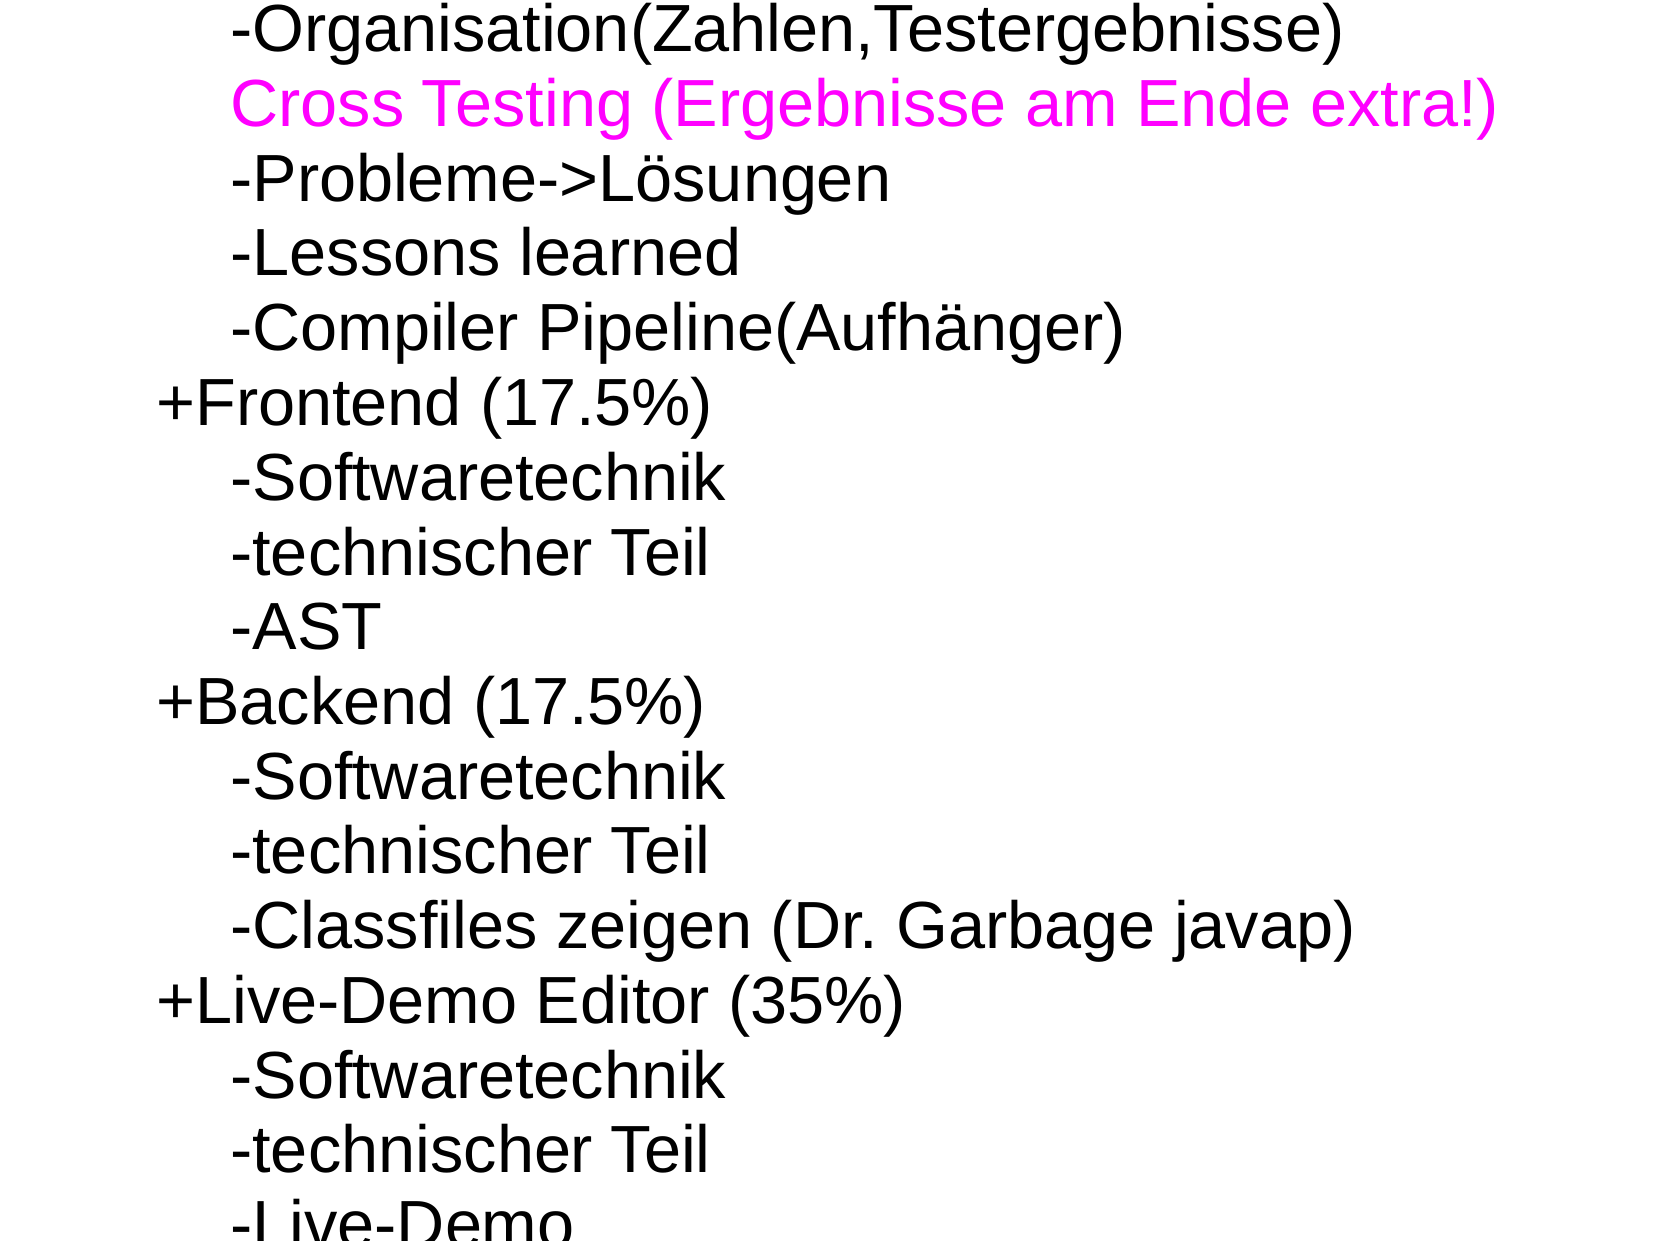

-40+ Minuten
-Inhalt:
	+Sofwaretechnikzeug (Meta-Ebene) (30%)
		-Organisation(Zahlen,Testergebnisse)
		Cross Testing (Ergebnisse am Ende extra!)
		-Probleme->Lösungen
		-Lessons learned
		-Compiler Pipeline(Aufhänger)
	+Frontend (17.5%)
		-Softwaretechnik
		-technischer Teil
		-AST
	+Backend (17.5%)
		-Softwaretechnik
		-technischer Teil
		-Classfiles zeigen (Dr. Garbage javap)
	+Live-Demo Editor (35%)
		-Softwaretechnik
		-technischer Teil
		-Live-Demo
	Nochmal zurückspringen ein paar Folien Fazit
-letzte Folie am wichtigsten(Zusammenfassung)
Fragen lenken, positiv
#